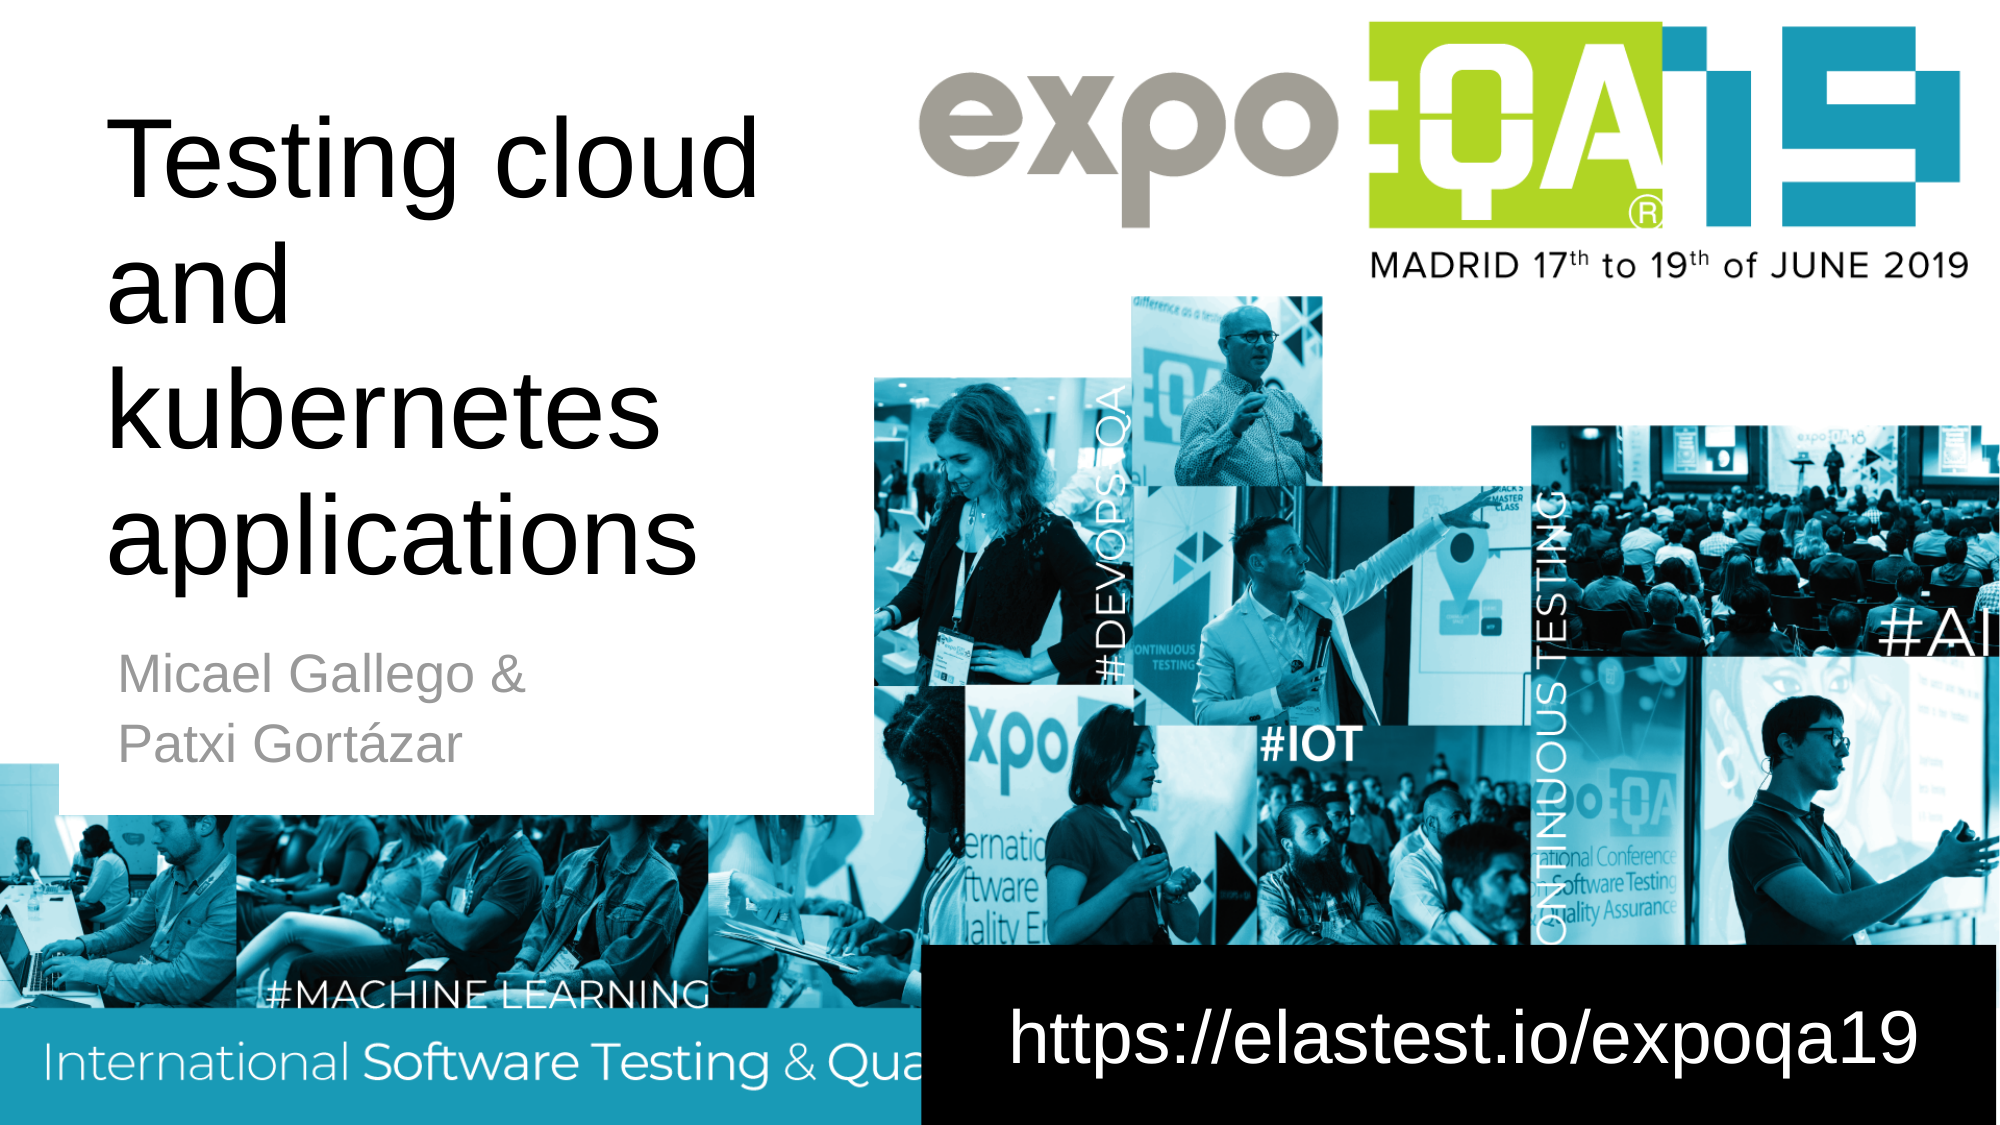

Testing cloud and kubernetes applications
Micael Gallego &
Patxi Gortázar
https://elastest.io/expoqa19